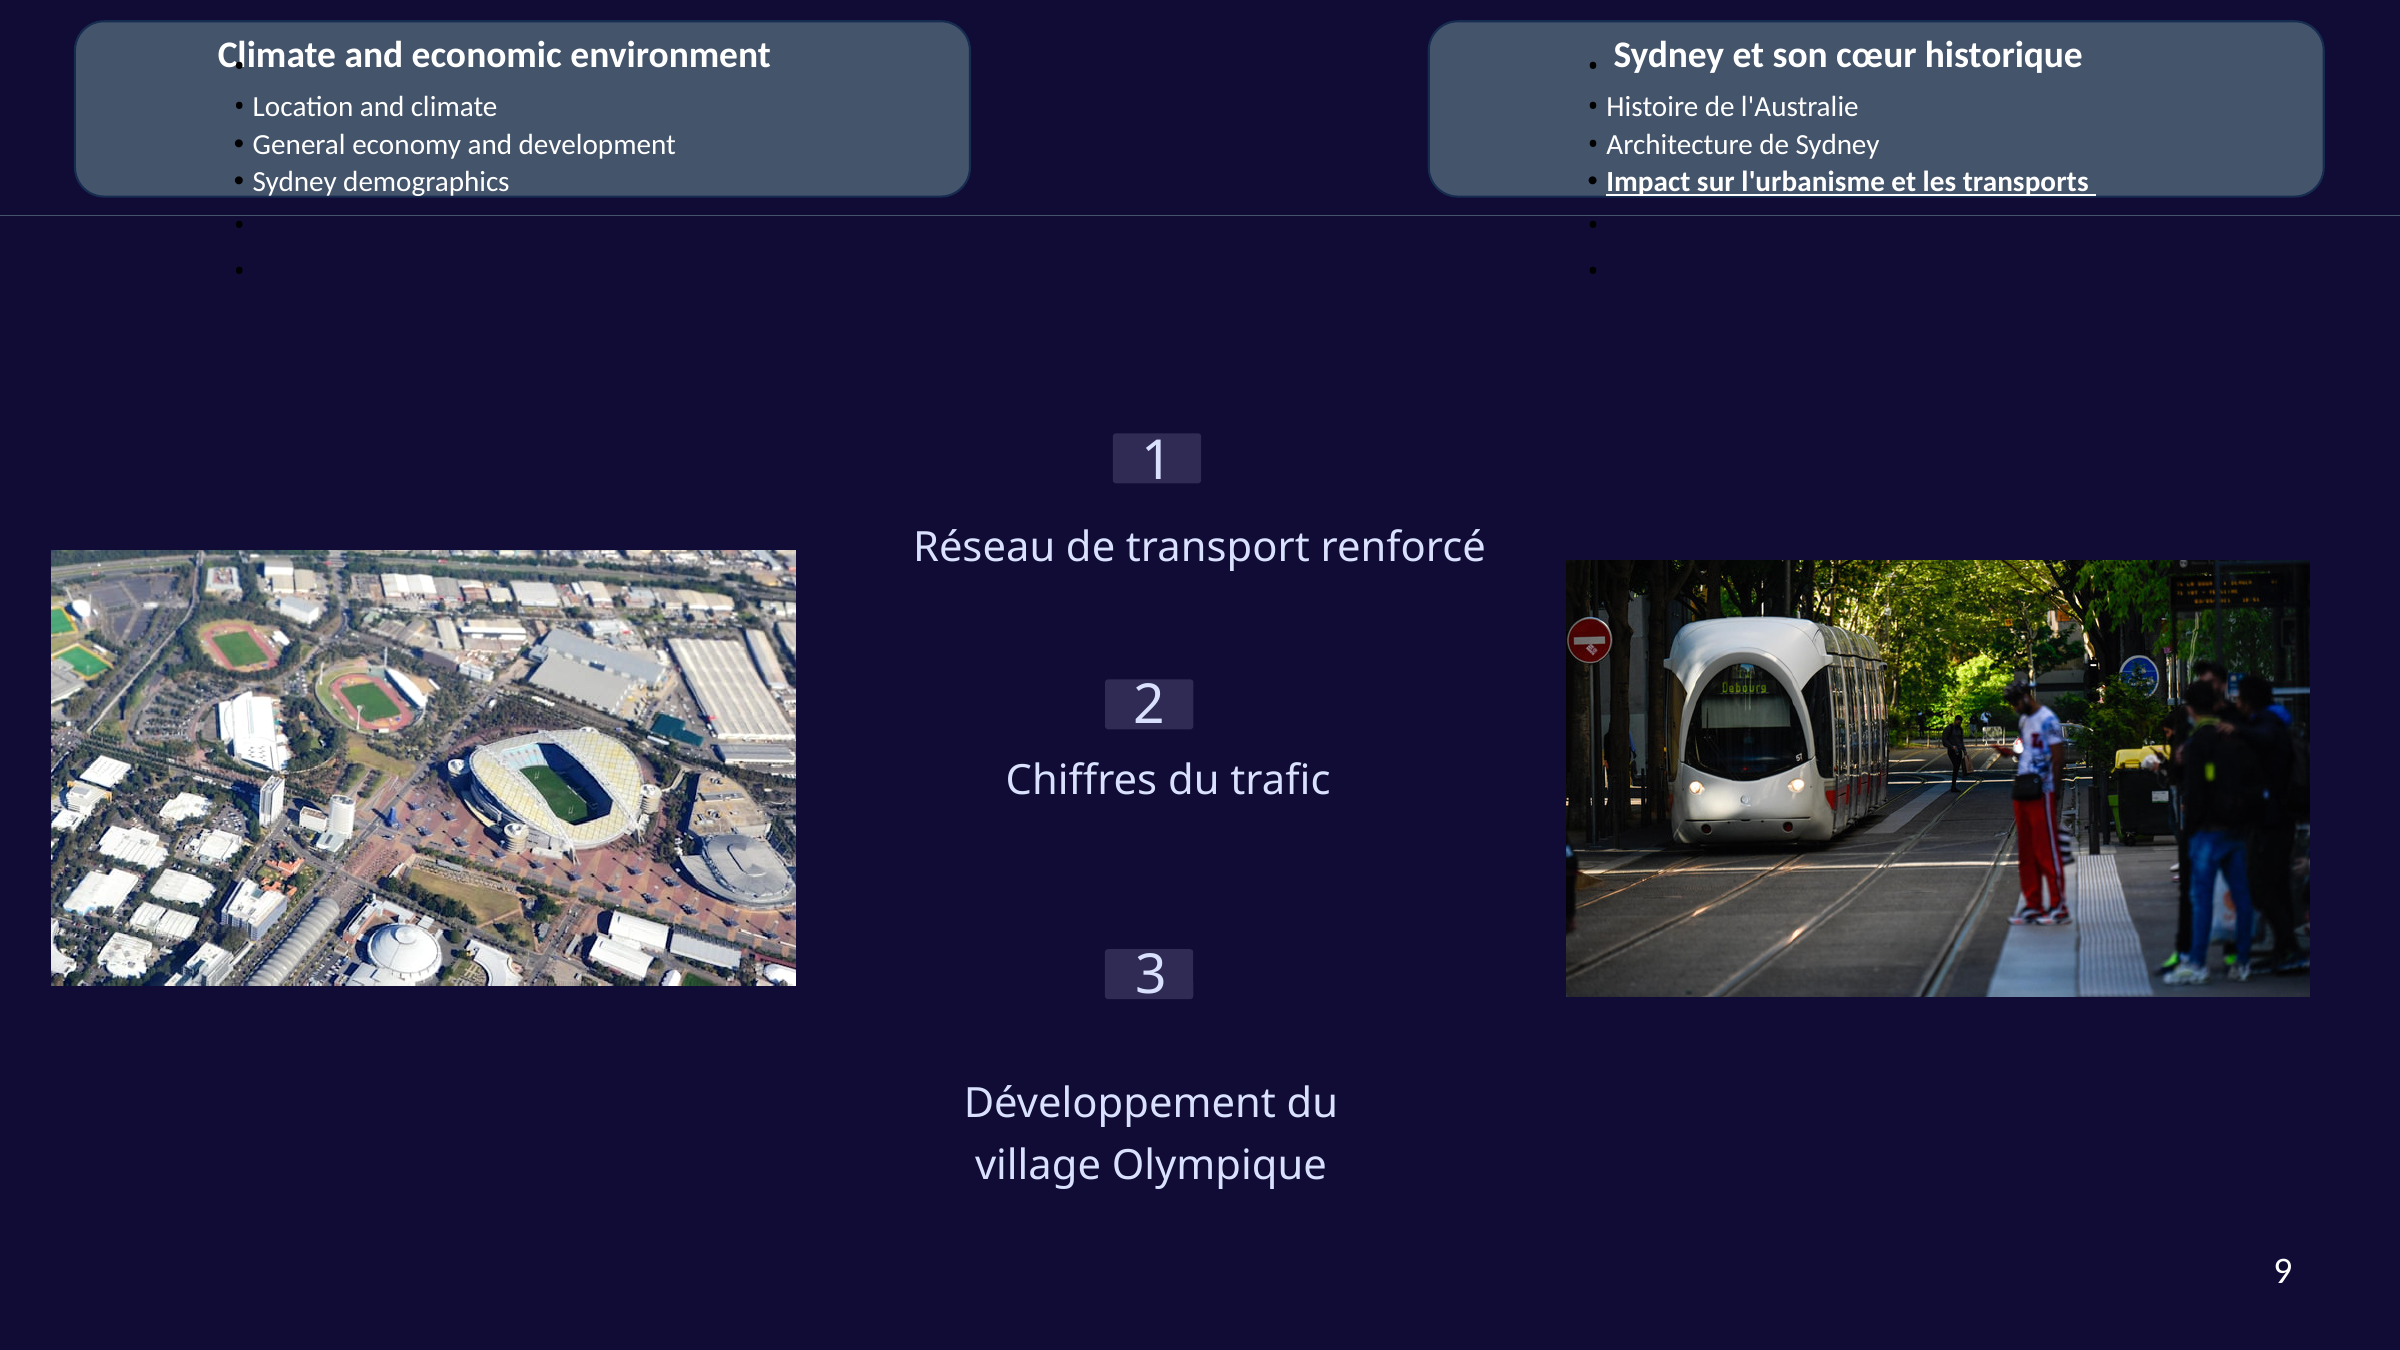

Climate and economic environment
Sydney et son cœur historique
Location and climate
General economy and development
Sydney demographics
Histoire de l'Australie
Architecture de Sydney
Impact sur l'urbanisme et les transports
1
Réseau de transport renforcé
2
Chiffres du trafic
3
Développement du village Olympique
9